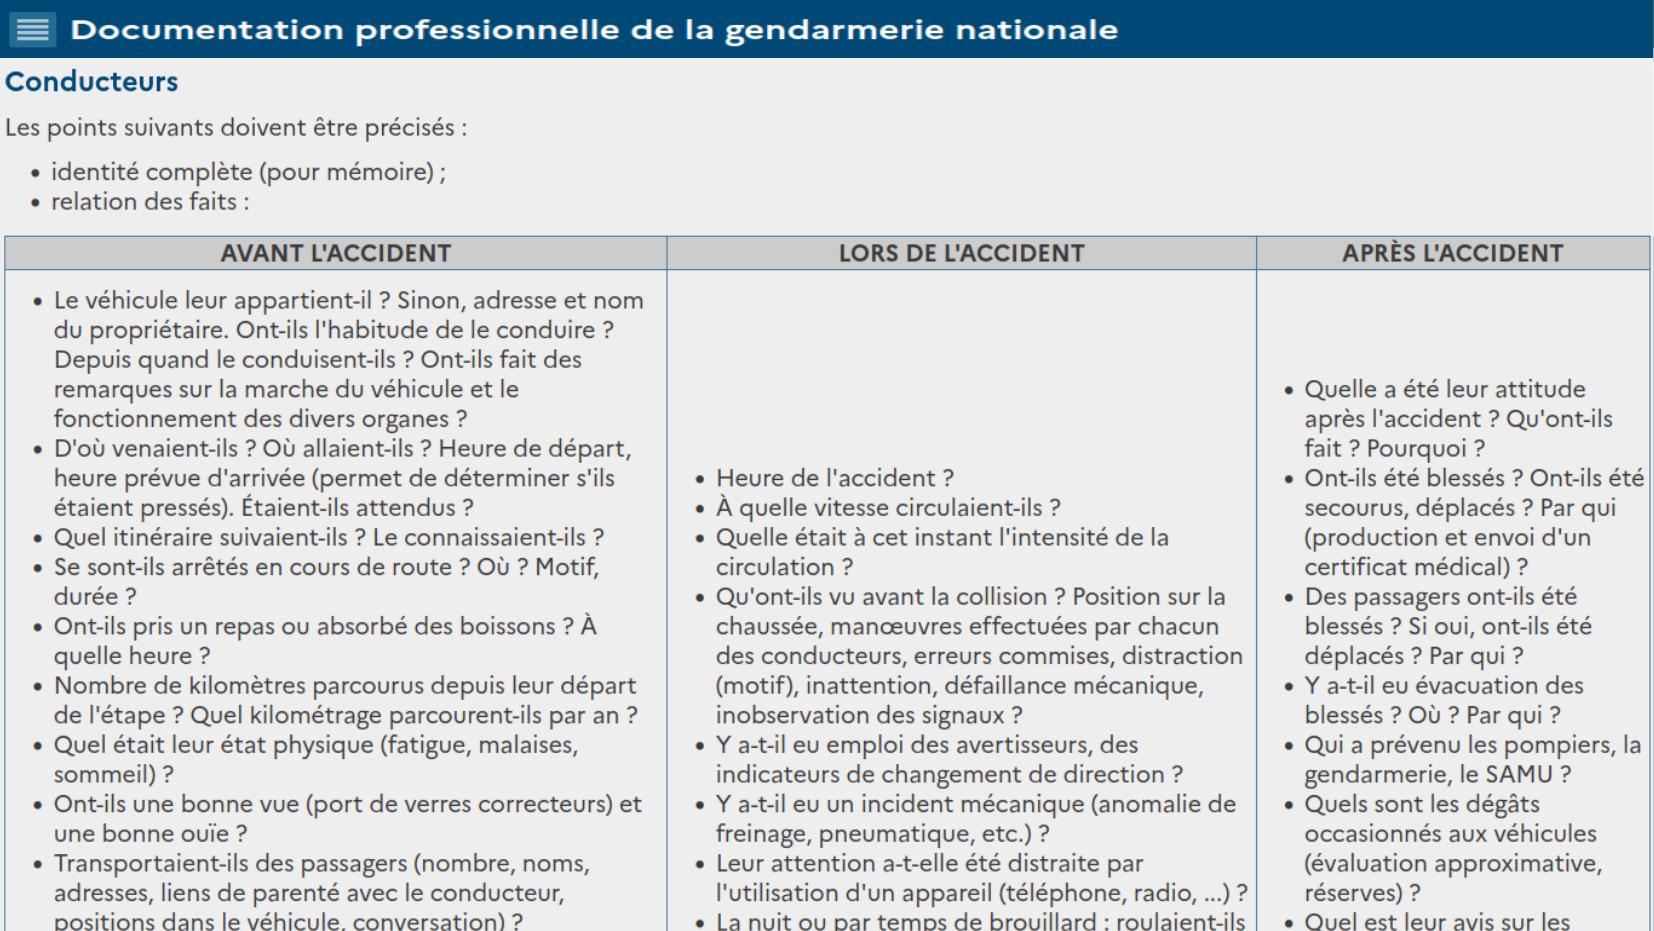

I - LES AUDITIONS DES PERSONNES IMPLIQUÉES